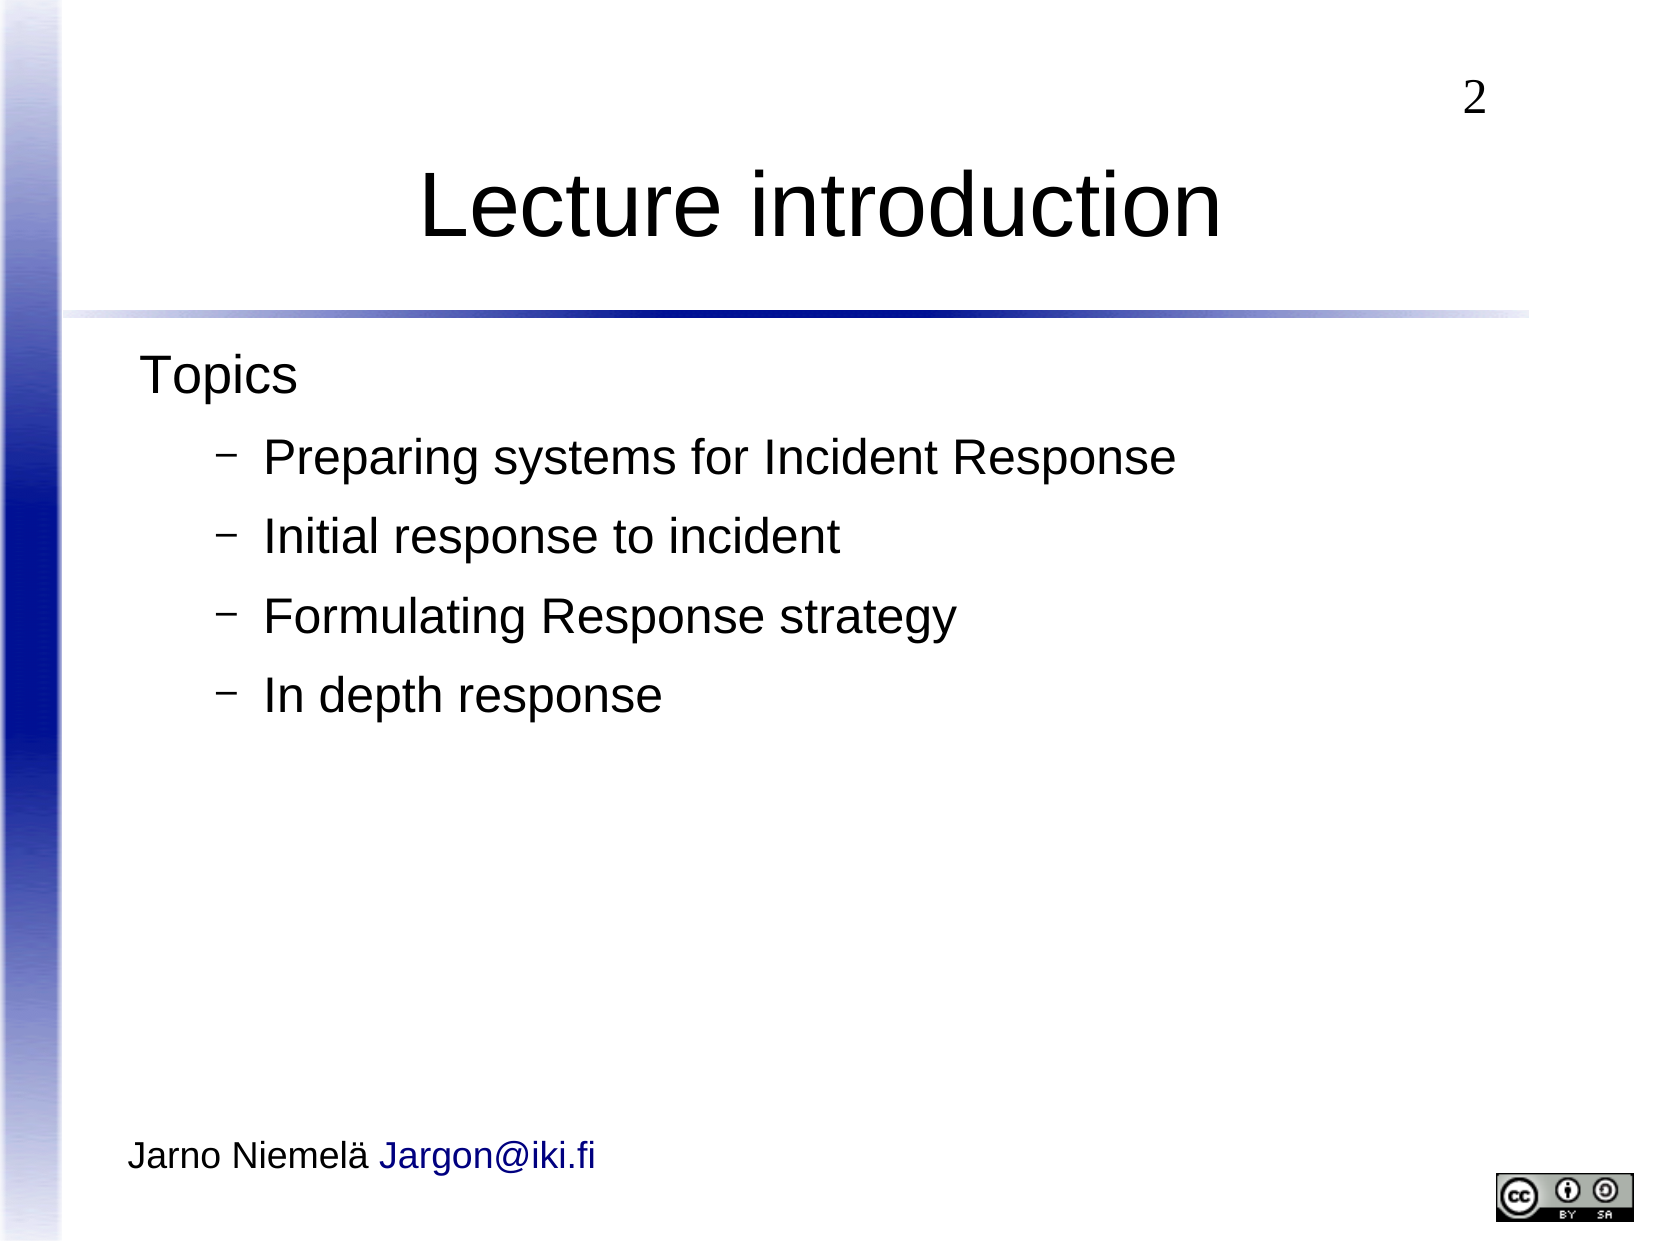

# Lecture introduction
Topics
Preparing systems for Incident Response
Initial response to incident
Formulating Response strategy
In depth response